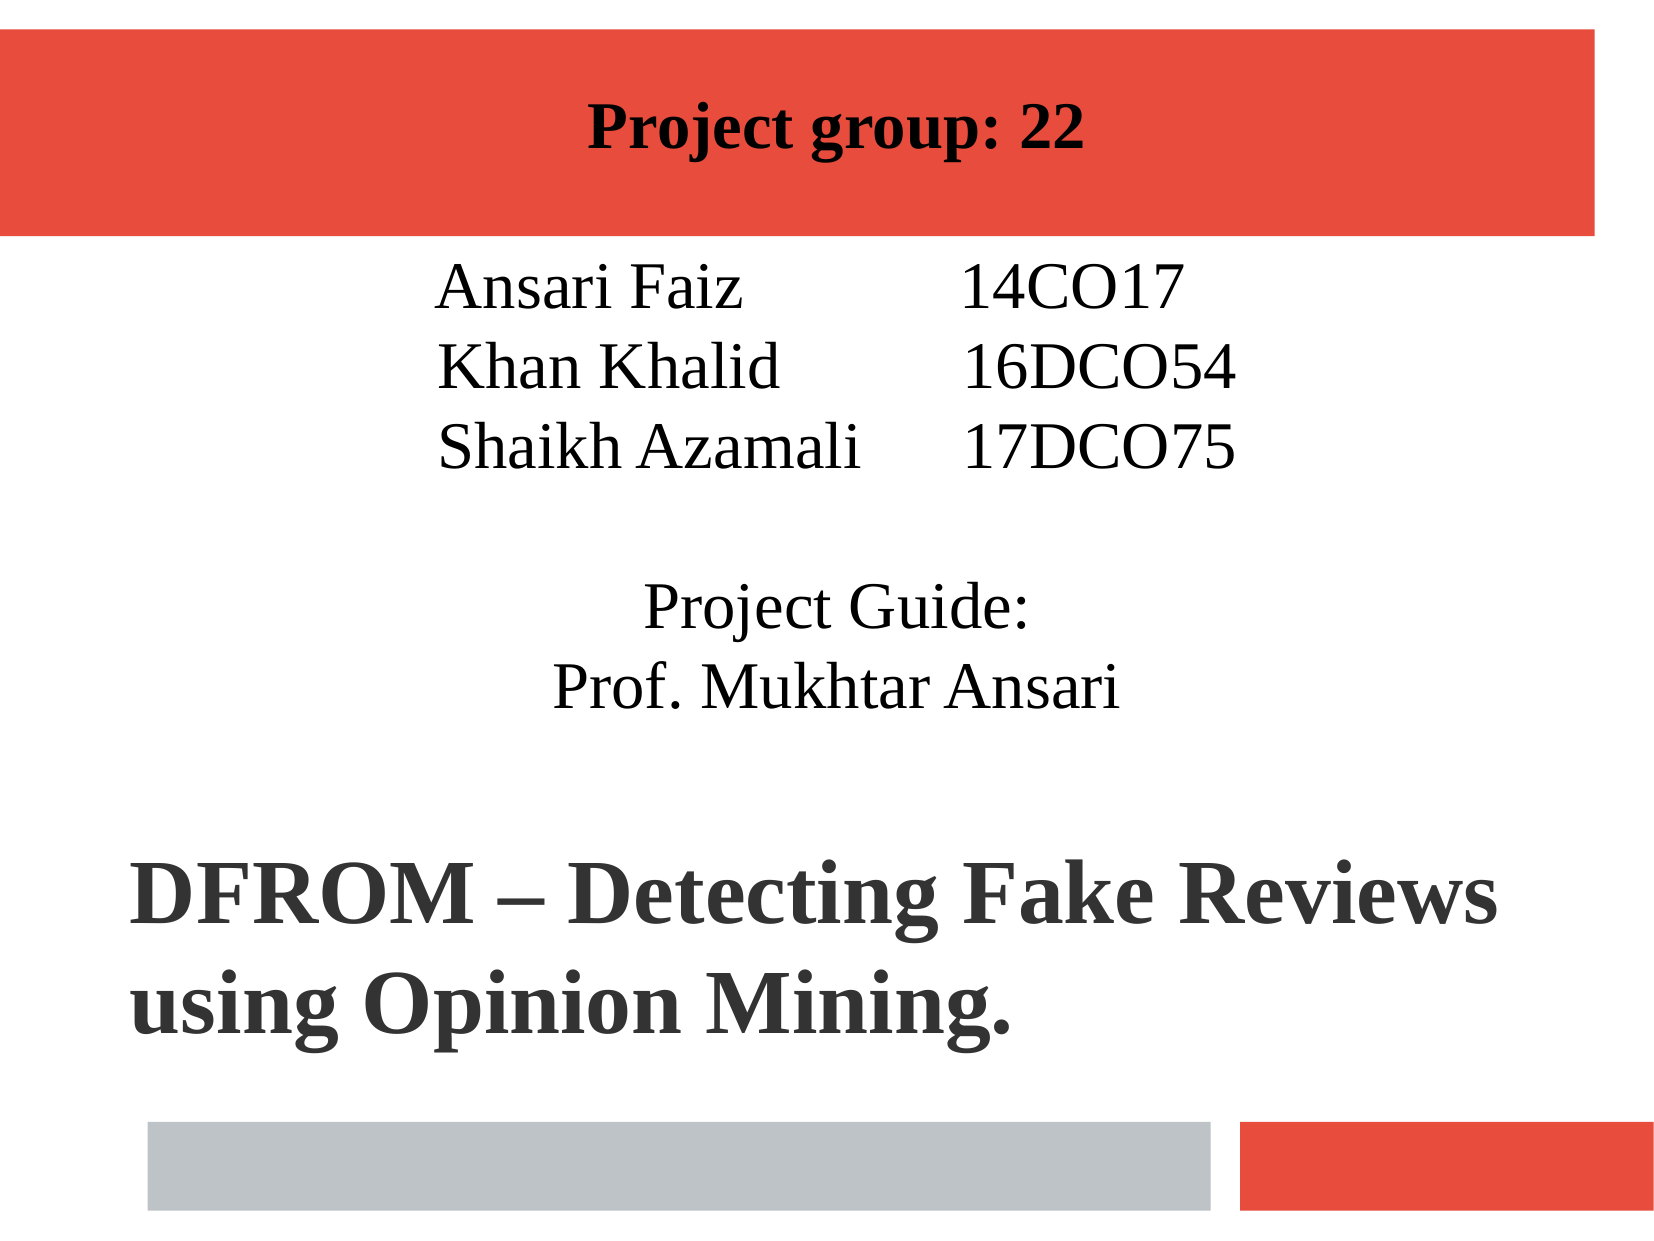

Project group: 22
Ansari Faiz			14CO17
Khan Khalid			16DCO54
Shaikh Azamali		17DCO75
Project Guide:
Prof. Mukhtar Ansari
DFROM – Detecting Fake Reviews using Opinion Mining.